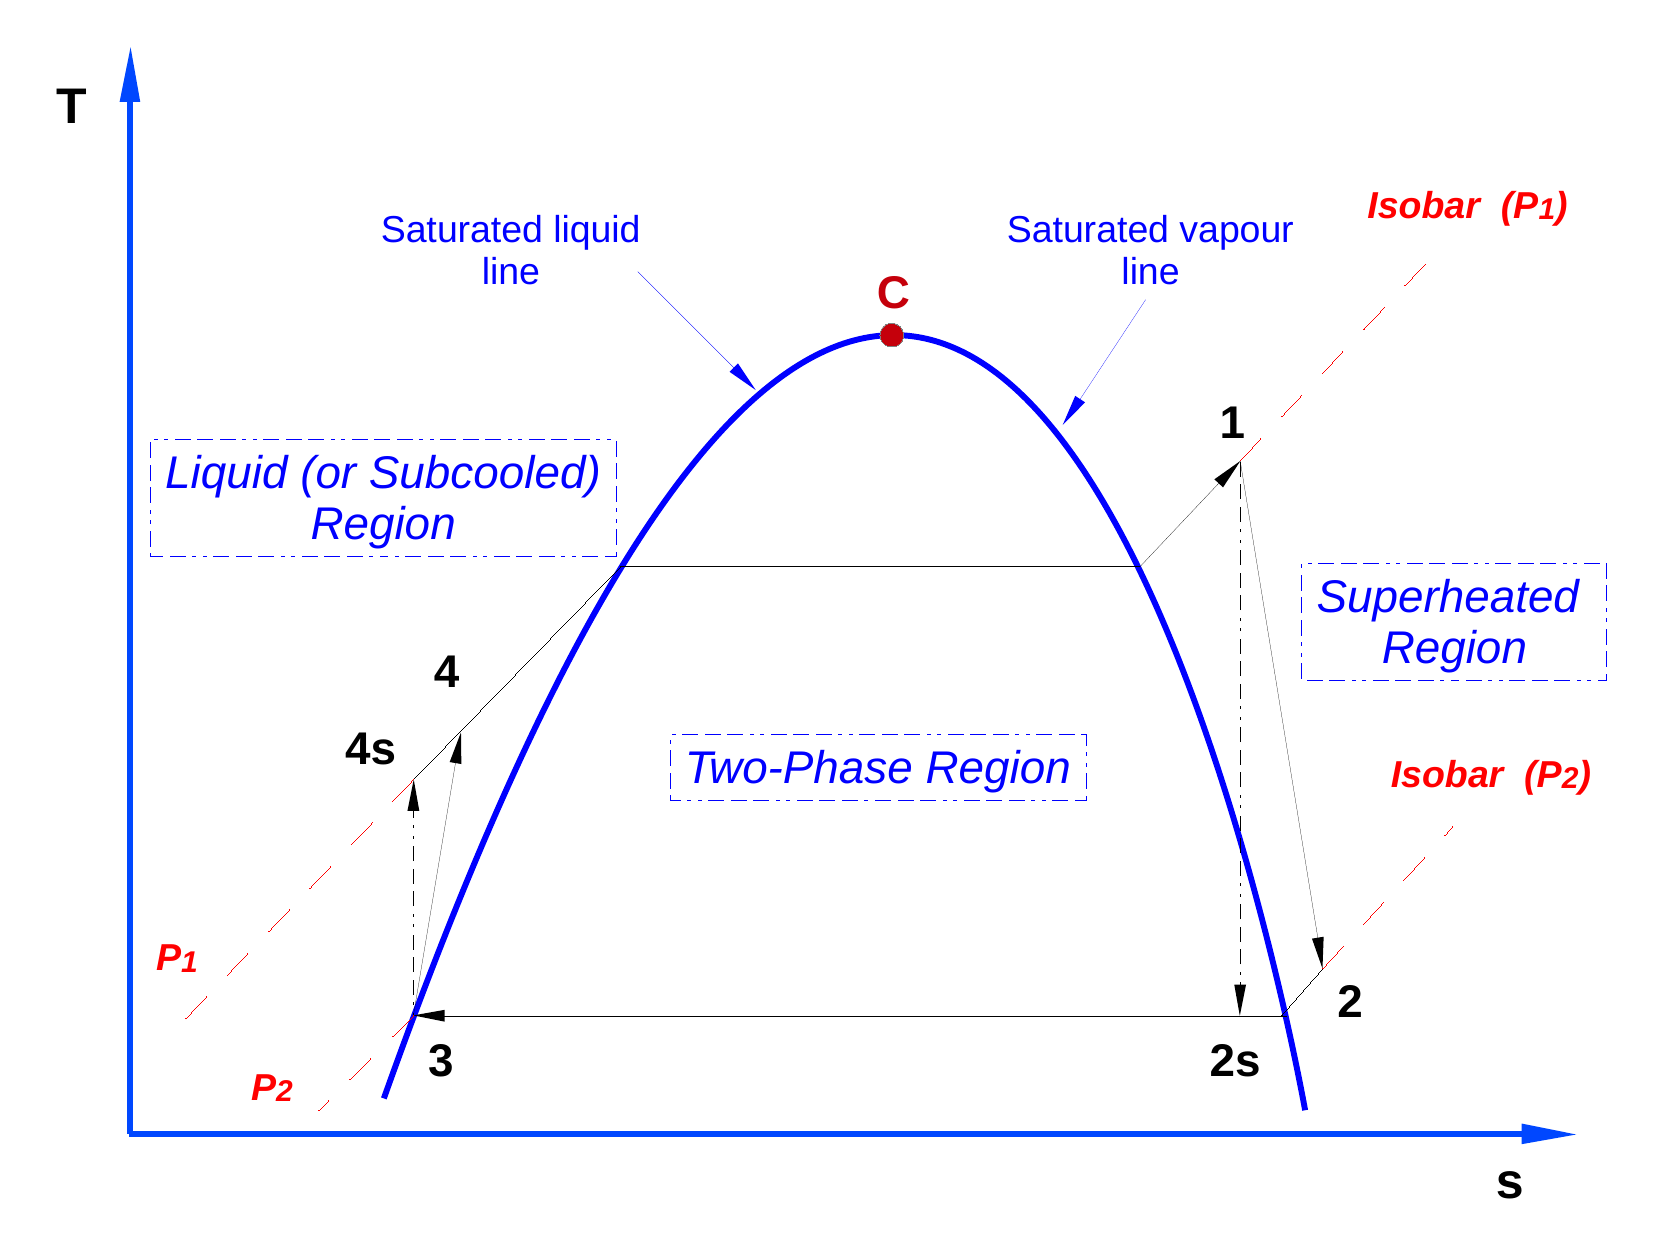

T
Isobar (P1)
Saturated liquid
line
Saturated vapour
line
C
1
Liquid (or Subcooled)
Region
Superheated
Region
4
4s
Two-Phase Region
Isobar (P2)
P1
2
3
2s
P2
s